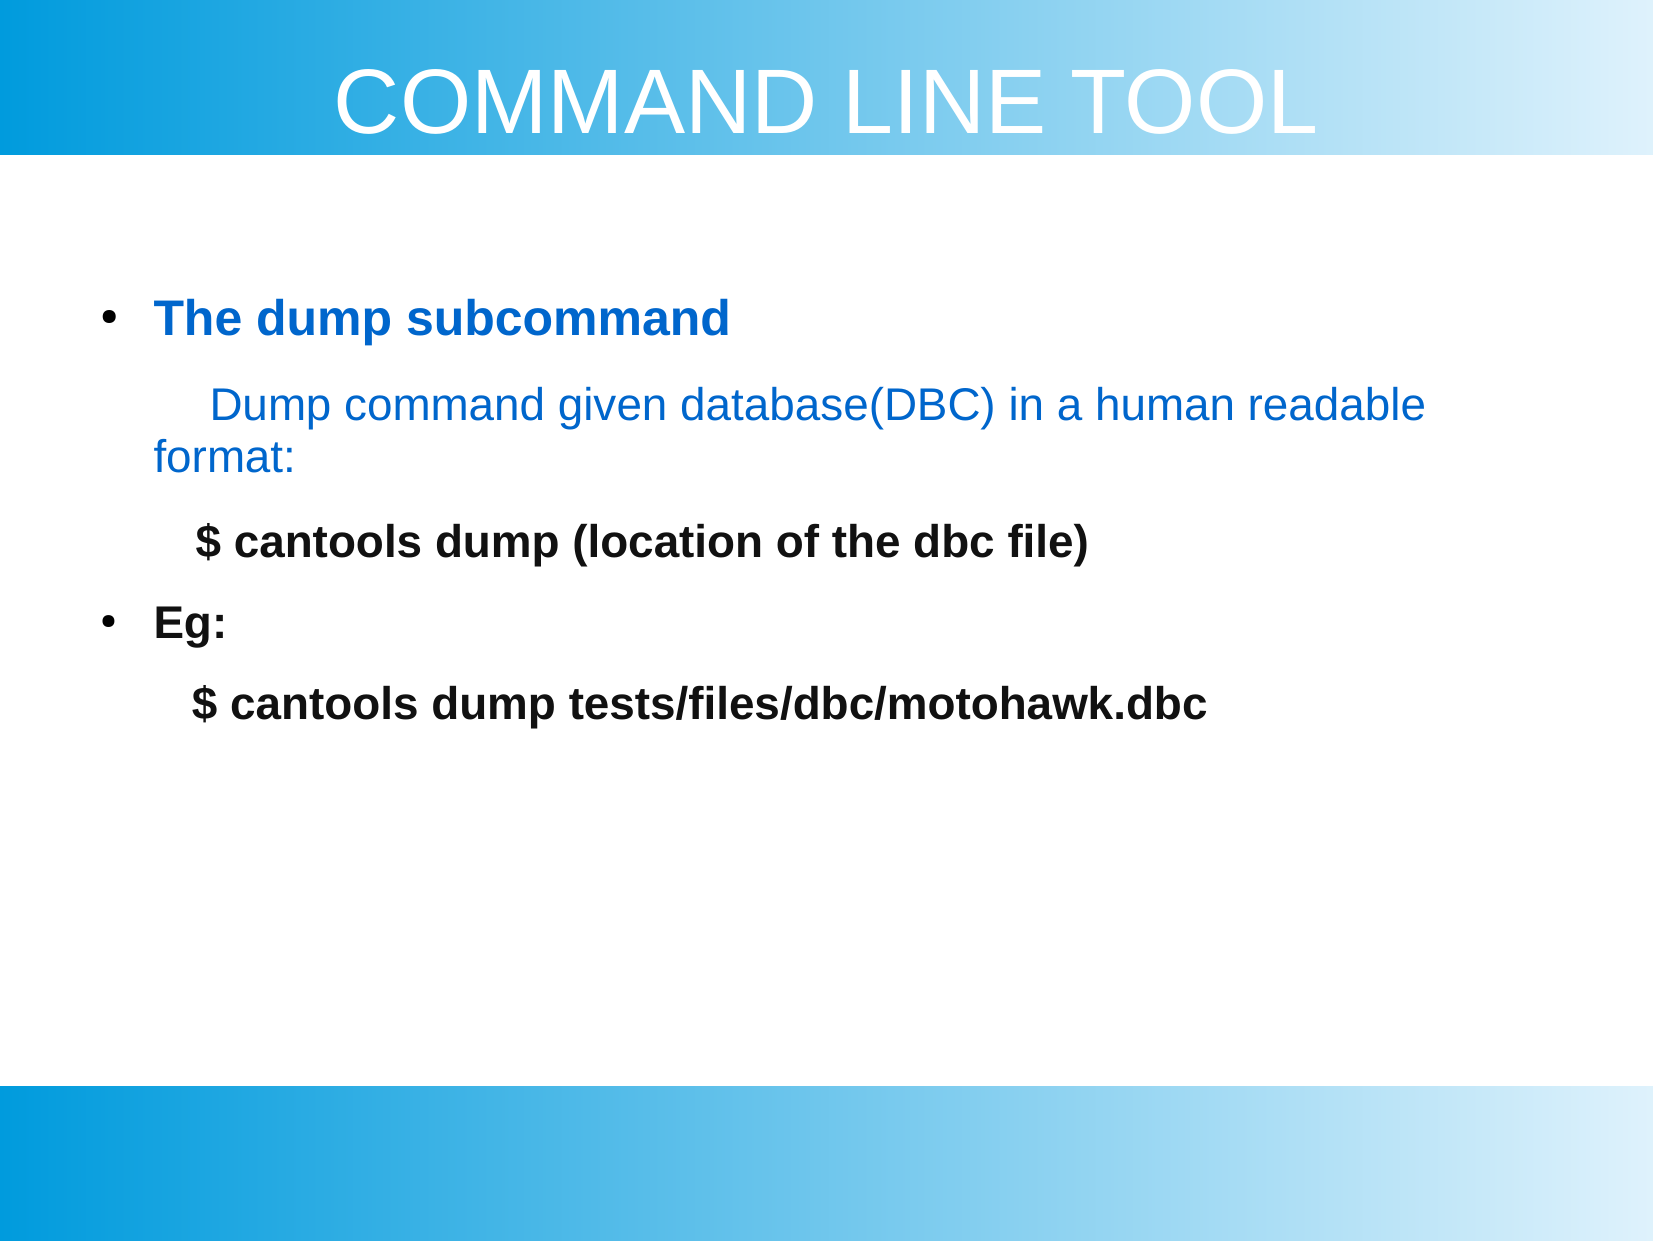

# COMMAND LINE TOOL
The dump subcommand
 Dump command given database(DBC) in a human readable format:
 $ cantools dump (location of the dbc file)
Eg:
 $ cantools dump tests/files/dbc/motohawk.dbc